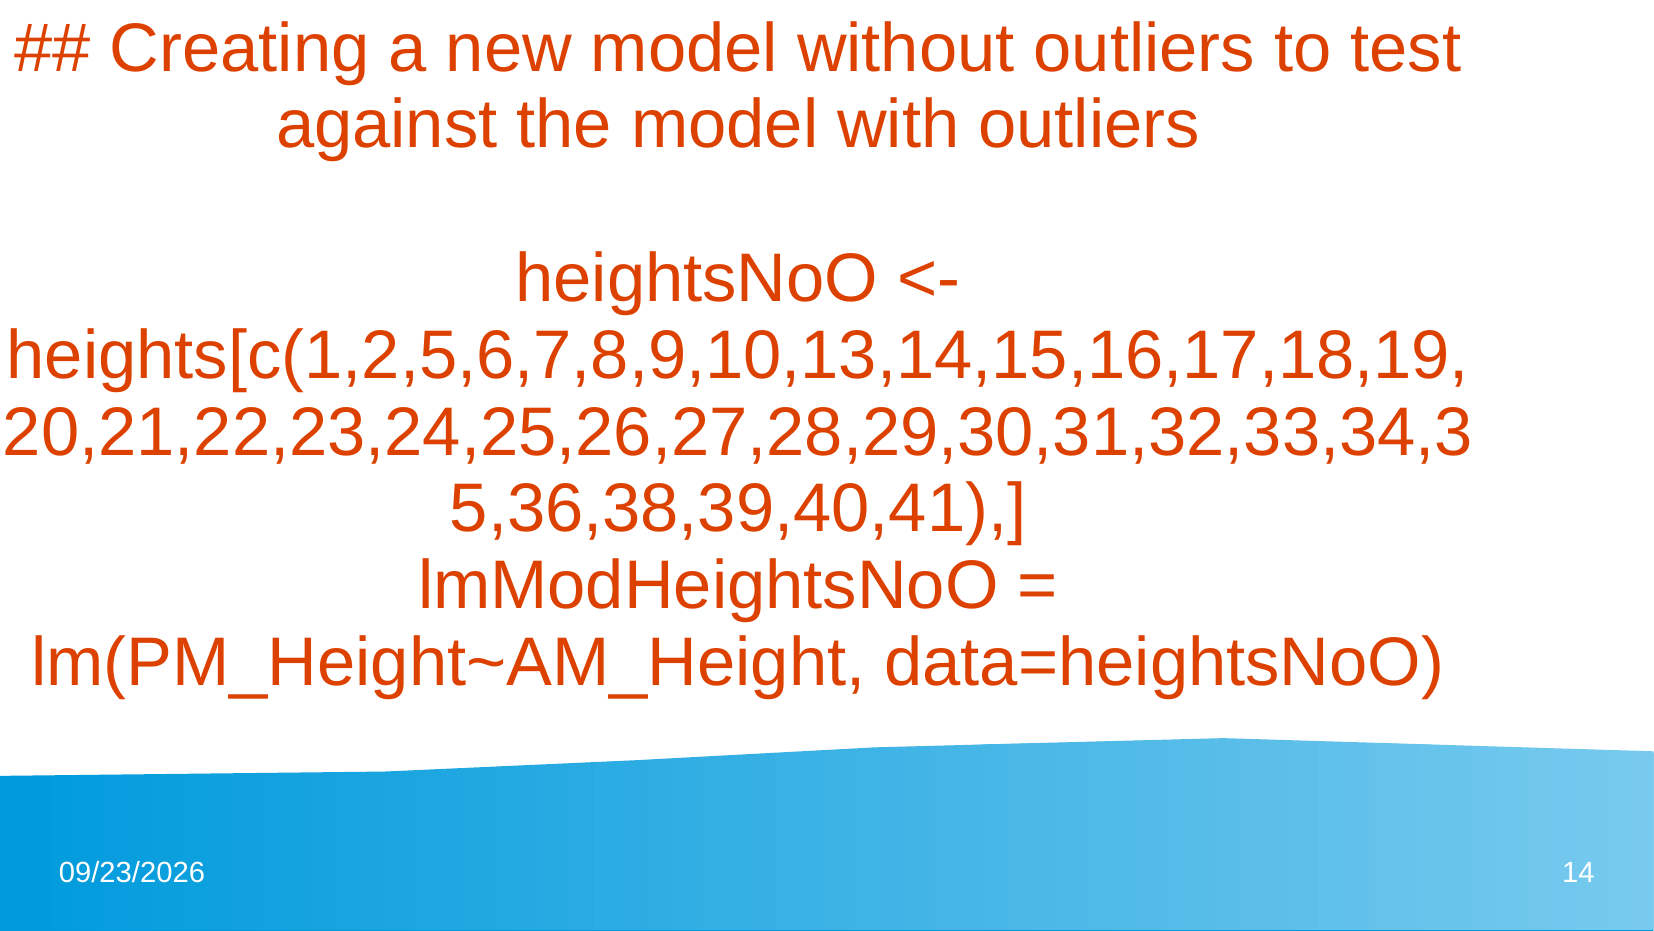

# ## Creating a new model without outliers to test against the model with outliers heightsNoO <- heights[c(1,2,5,6,7,8,9,10,13,14,15,16,17,18,19,20,21,22,23,24,25,26,27,28,29,30,31,32,33,34,35,36,38,39,40,41),] lmModHeightsNoO = lm(PM_Height~AM_Height, data=heightsNoO)